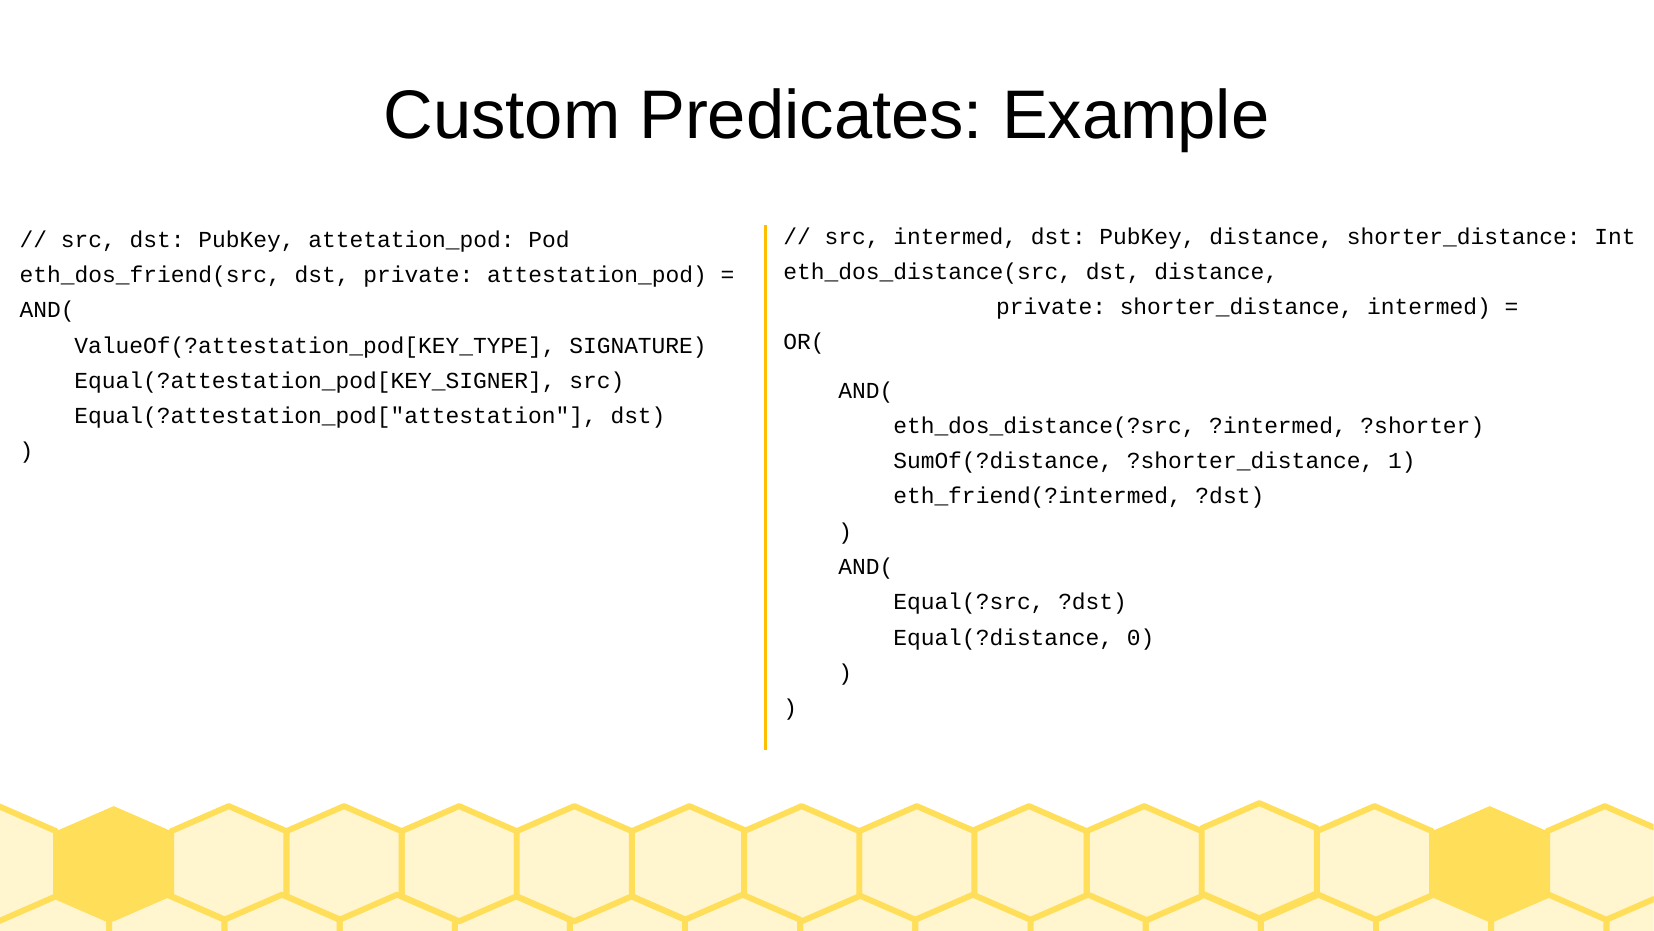

# Custom Predicates: Example
// src, intermed, dst: PubKey, distance, shorter_distance: Int
eth_dos_distance(src, dst, distance,
private: shorter_distance, intermed) =
OR(
 AND(
 eth_dos_distance(?src, ?intermed, ?shorter)
 SumOf(?distance, ?shorter_distance, 1)
 eth_friend(?intermed, ?dst)
 )
 AND(
 Equal(?src, ?dst)
 Equal(?distance, 0)
 )
)
// src, dst: PubKey, attetation_pod: Pod
eth_dos_friend(src, dst, private: attestation_pod) =
AND(
 ValueOf(?attestation_pod[KEY_TYPE], SIGNATURE)
 Equal(?attestation_pod[KEY_SIGNER], src)
 Equal(?attestation_pod["attestation"], dst)
)